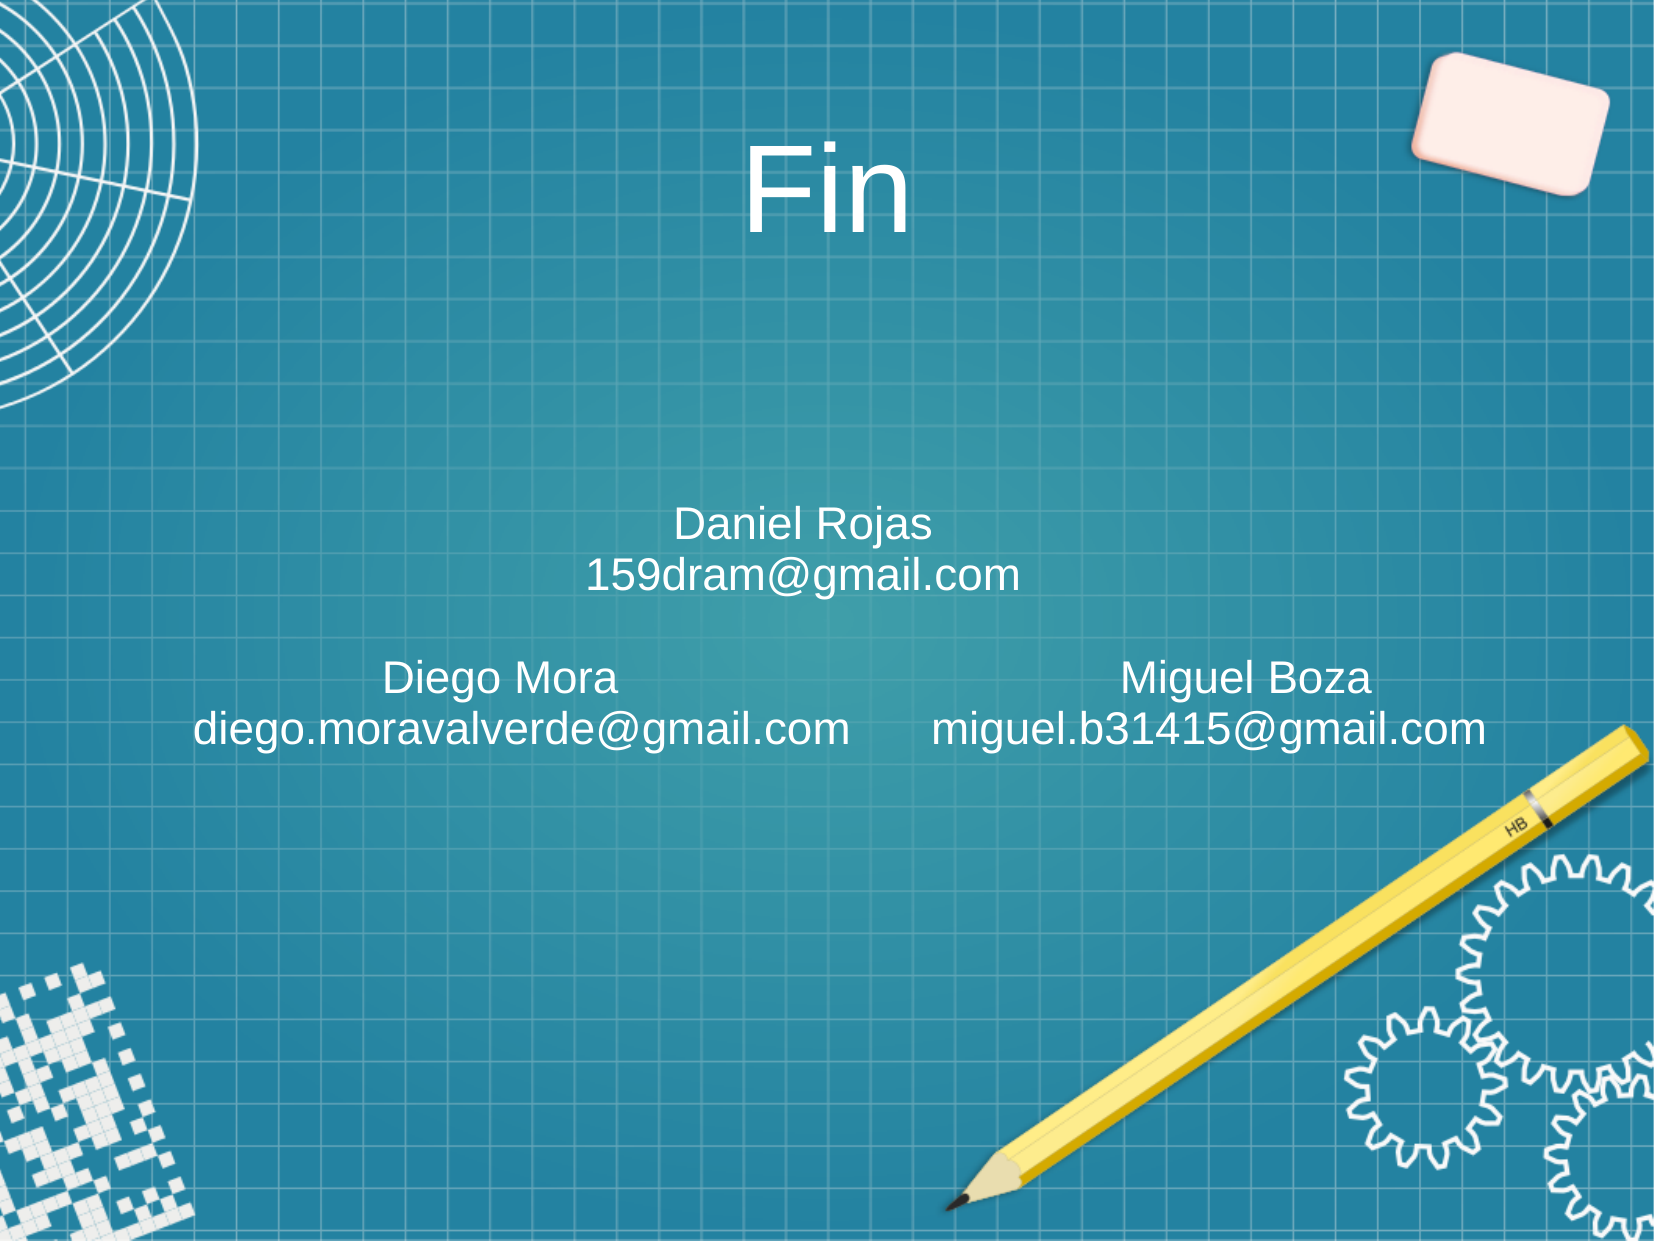

# Fin
Daniel Rojas
159dram@gmail.com
		Diego Mora							Miguel Boza
	diego.moravalverde@gmail.com		miguel.b31415@gmail.com